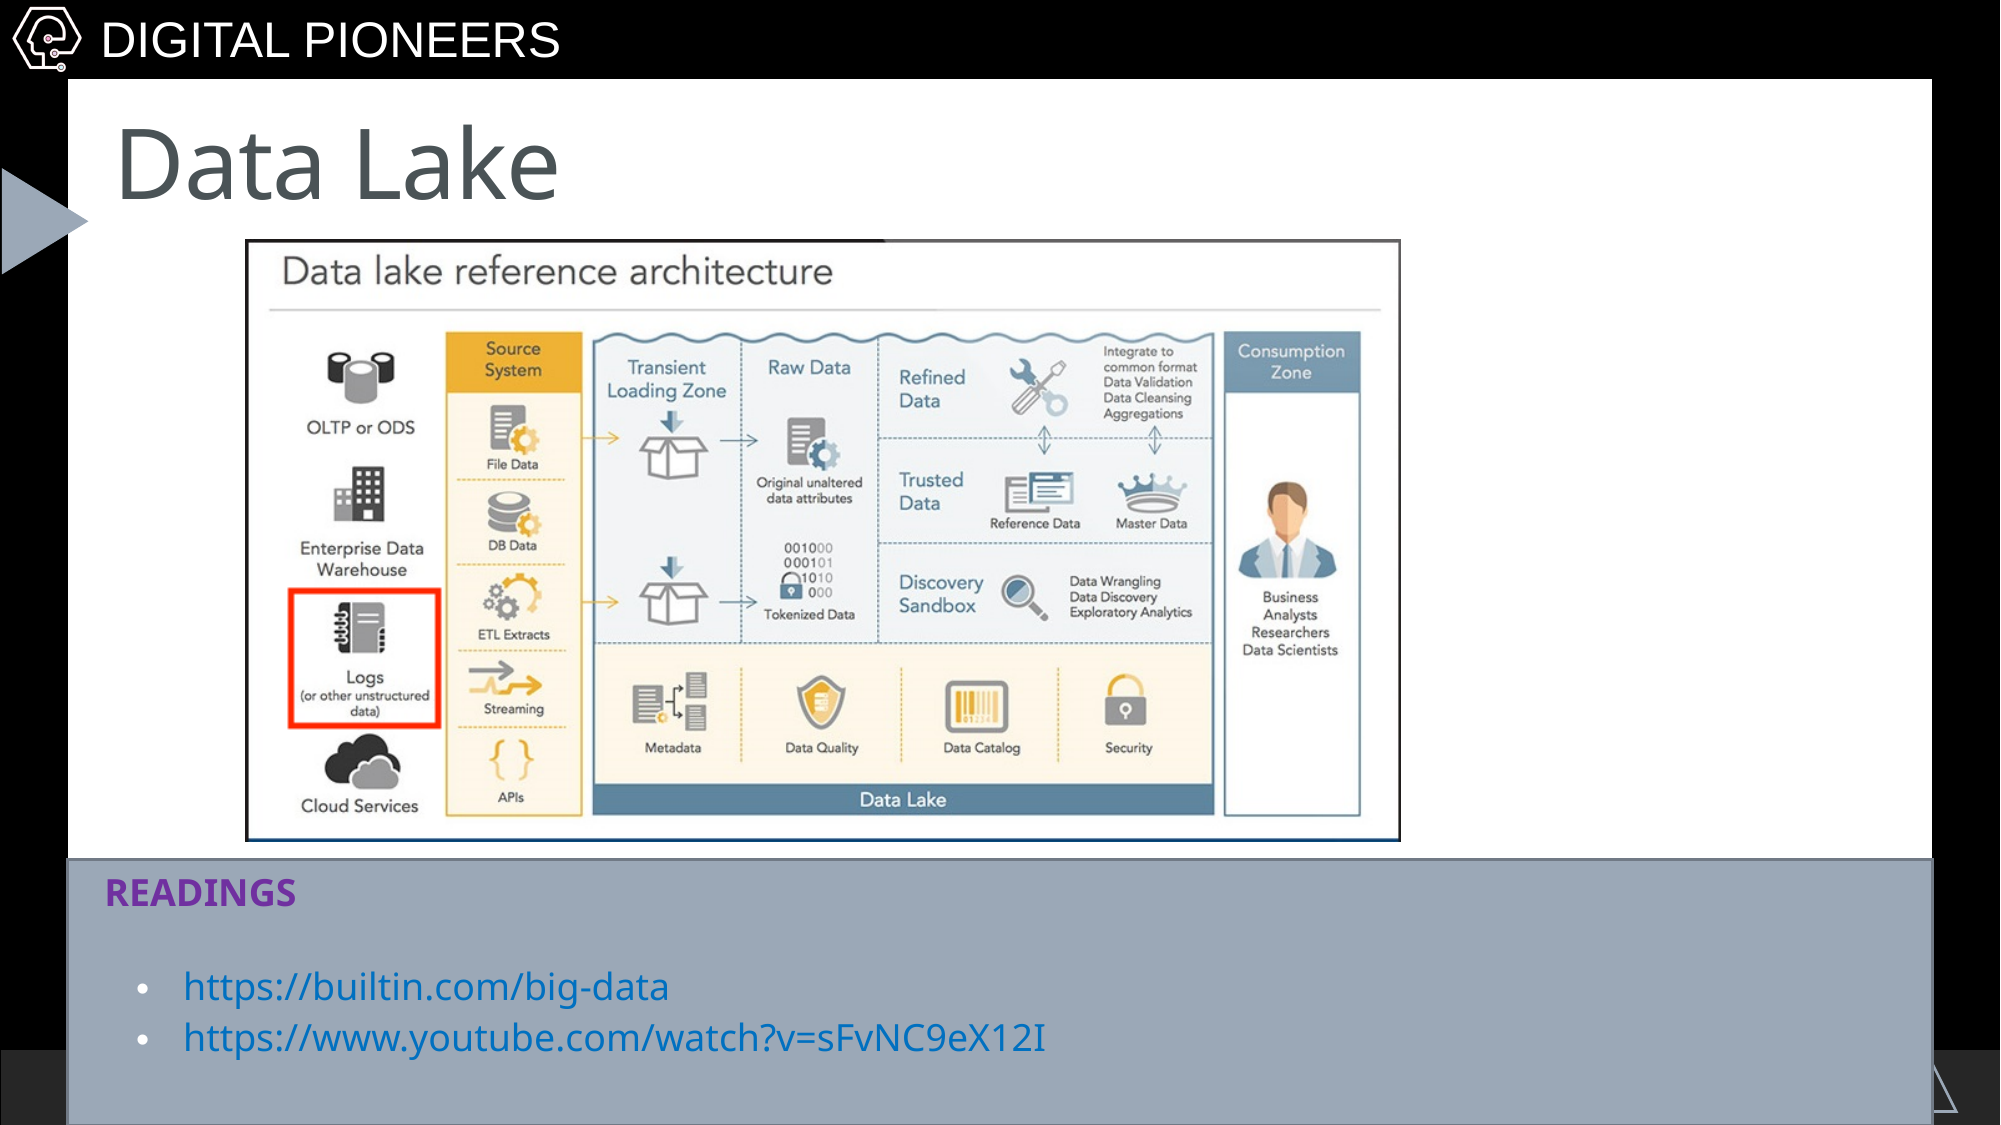

DIGITAL PIONEERS
# Data Lake
READINGS
https://builtin.com/big-data
https://www.youtube.com/watch?v=sFvNC9eX12I